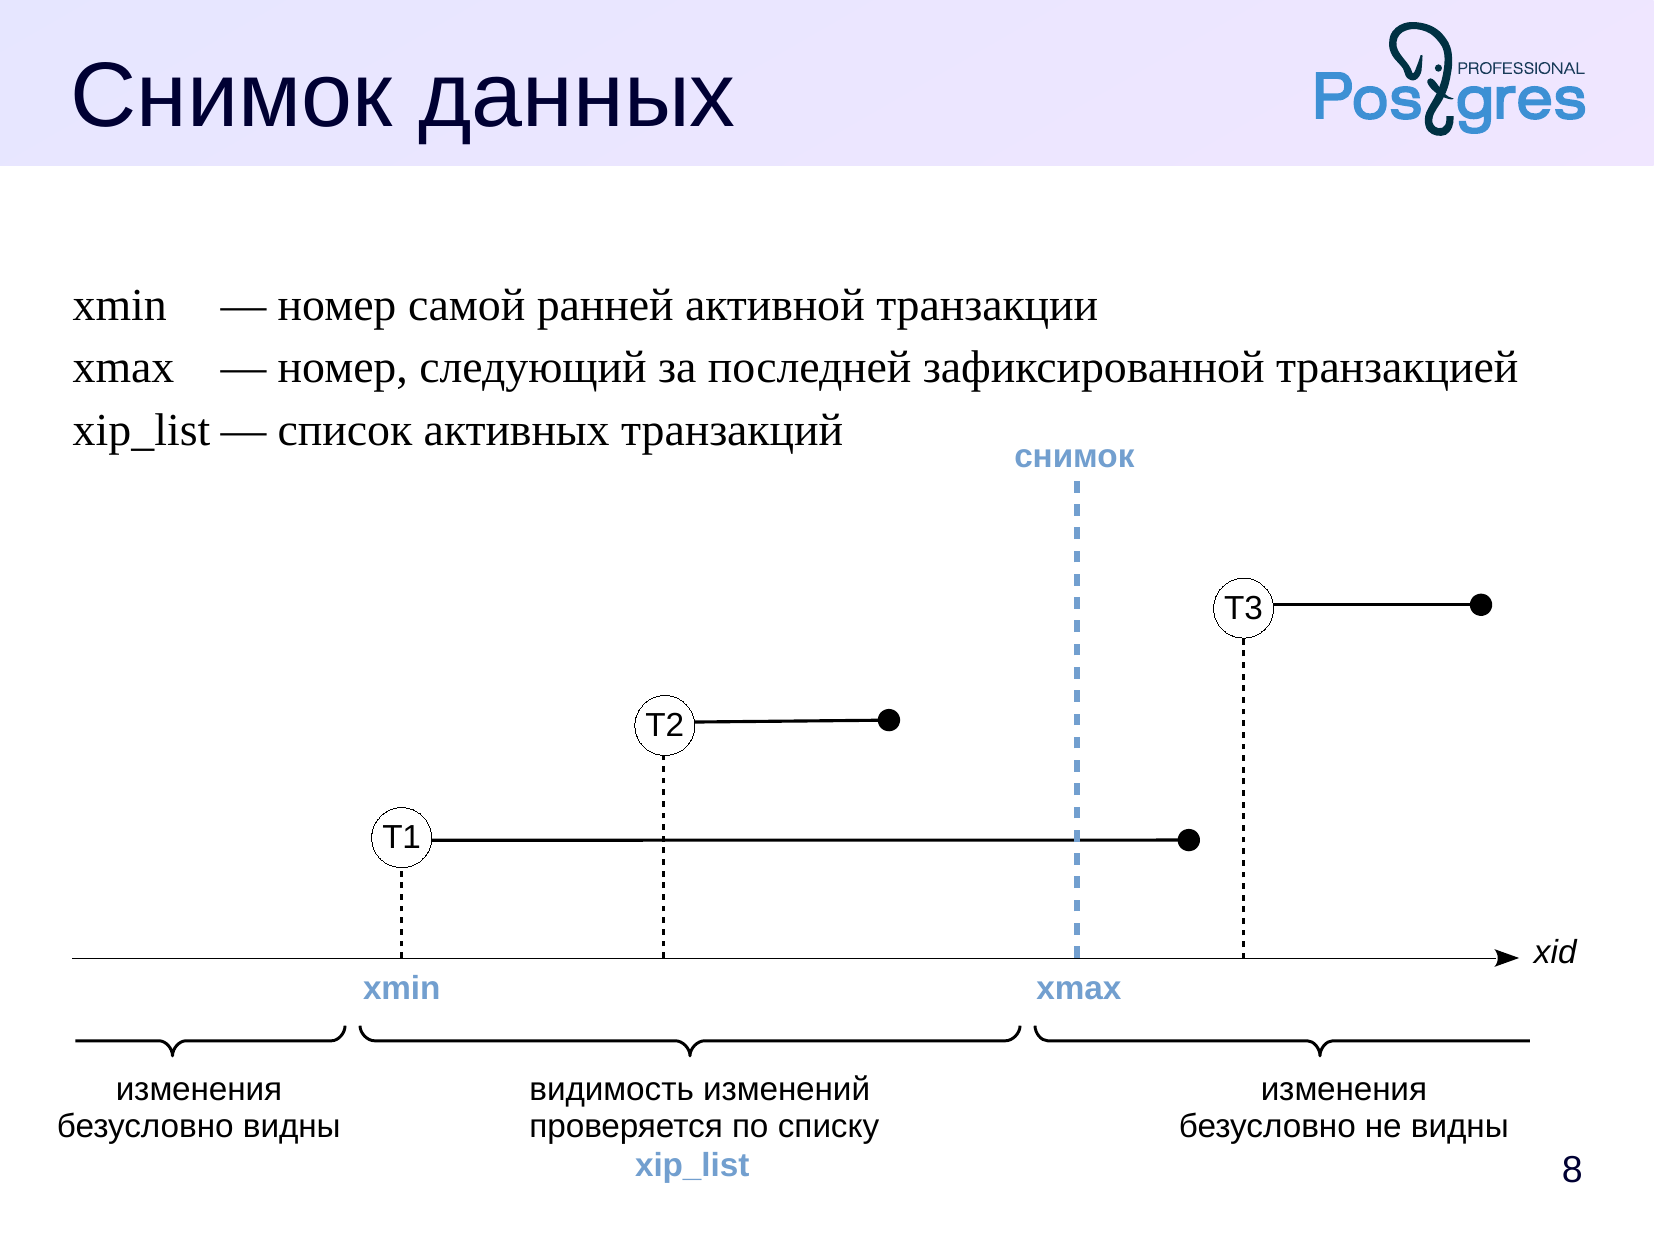

# Снимок данных
xmin	— номер самой ранней активной транзакции
xmax	— номер, следующий за последней зафиксированной транзакцией
xip_list	— список активных транзакций
снимок
T3
T2
T1
xid
xmin
xmax
видимость изменений
проверяется по списку
изменения
безусловно не видны
изменения
безусловно видны
xip_list